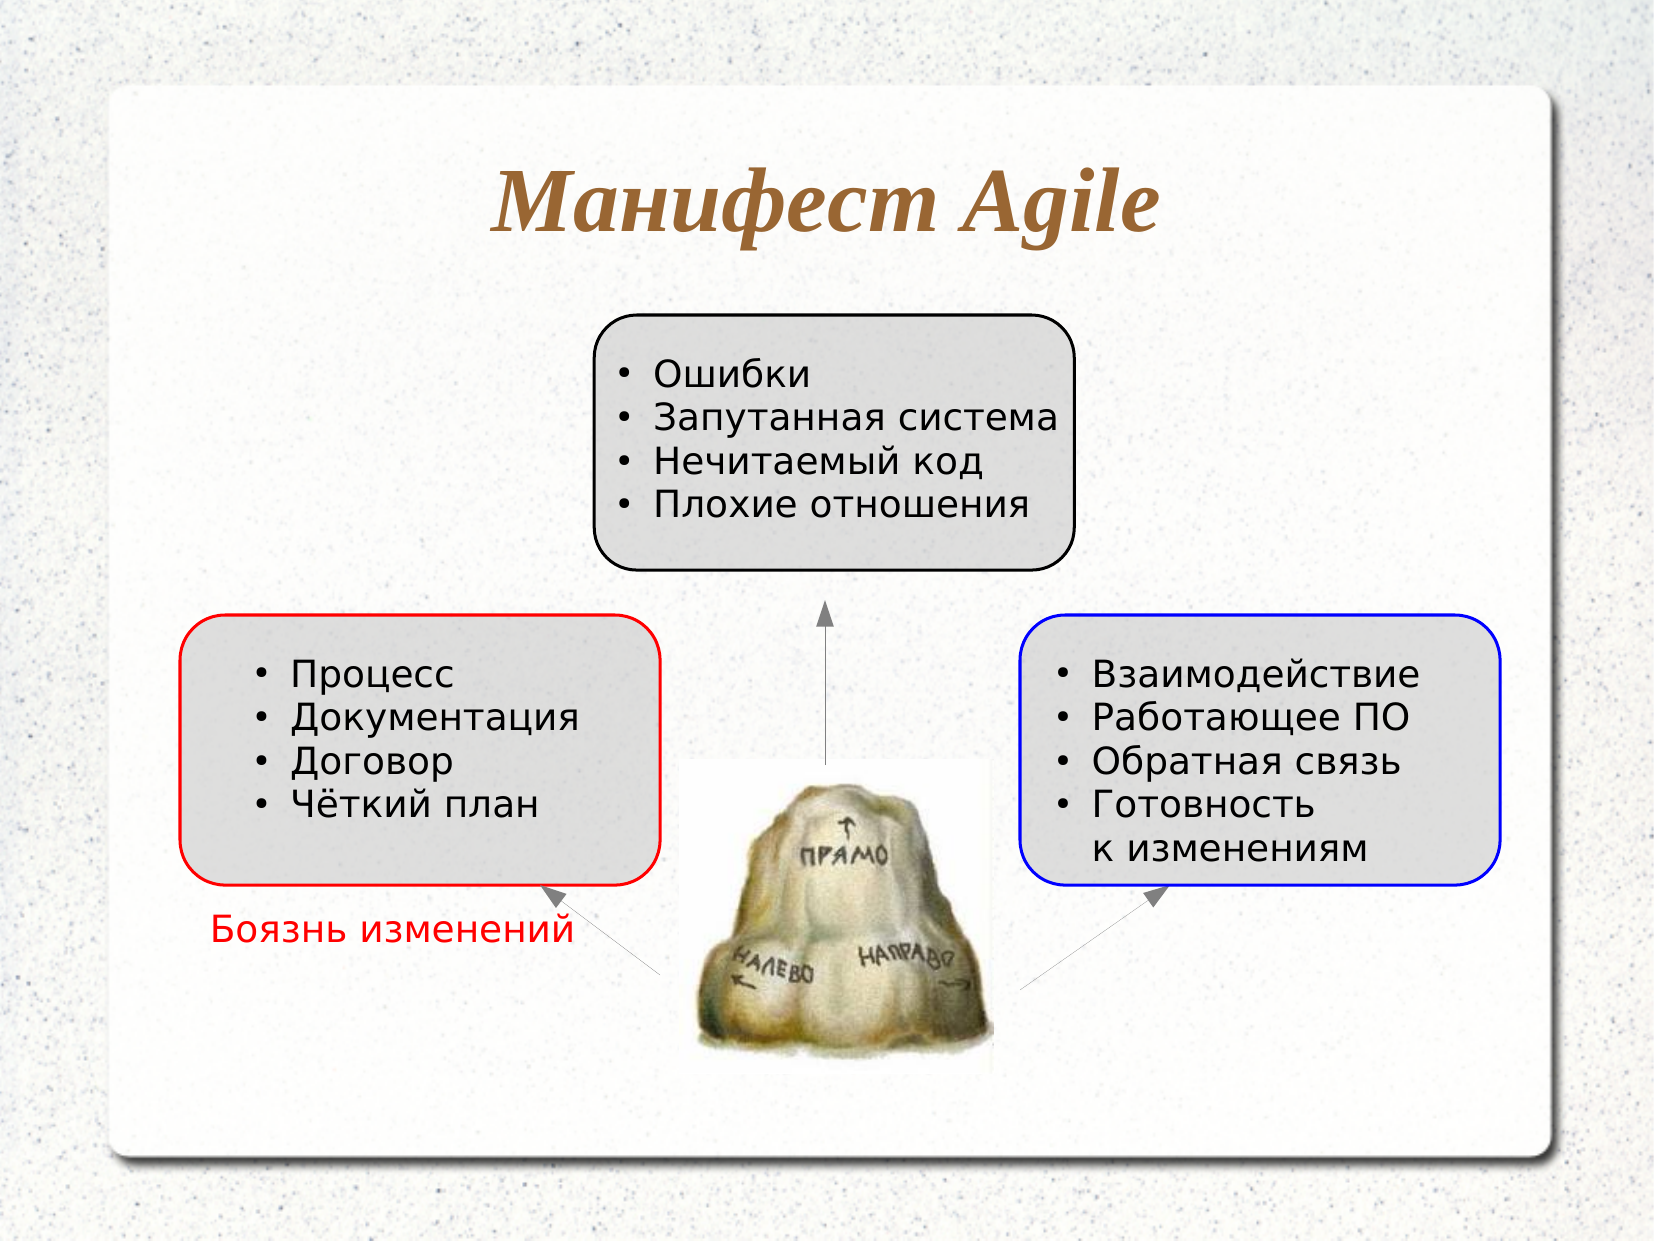

# Манифест Agile
Ошибки
Запутанная система
Нечитаемый код
Плохие отношения
Процесс
Документация
Договор
Чёткий план
Взаимодействие
Работающее ПО
Обратная связь
Готовность
к изменениям
Боязнь изменений